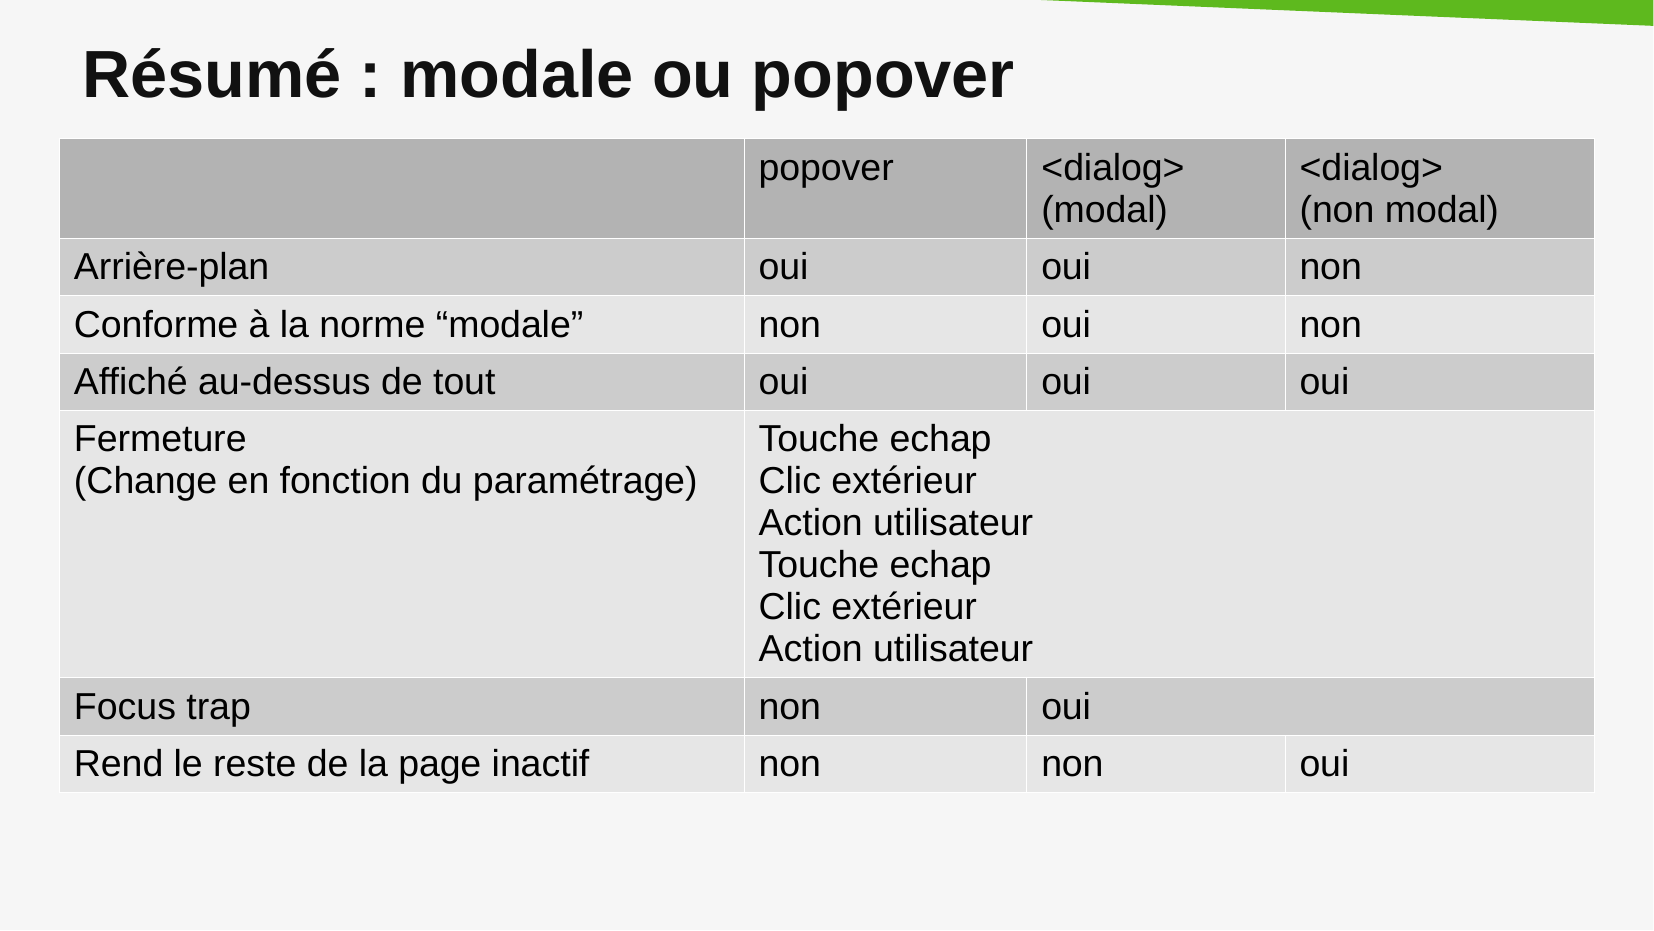

# Résumé : modale ou popover
| | popover | <dialog> (modal) | <dialog> (non modal) |
| --- | --- | --- | --- |
| Arrière-plan | oui | oui | non |
| Conforme à la norme “modale” | non | oui | non |
| Affiché au-dessus de tout | oui | oui | oui |
| Fermeture (Change en fonction du paramétrage) | Touche echap Clic extérieur Action utilisateur | Touche echap Clic extérieur Action utilisateur | |
| Focus trap | non | oui | |
| Rend le reste de la page inactif | non | non | oui |